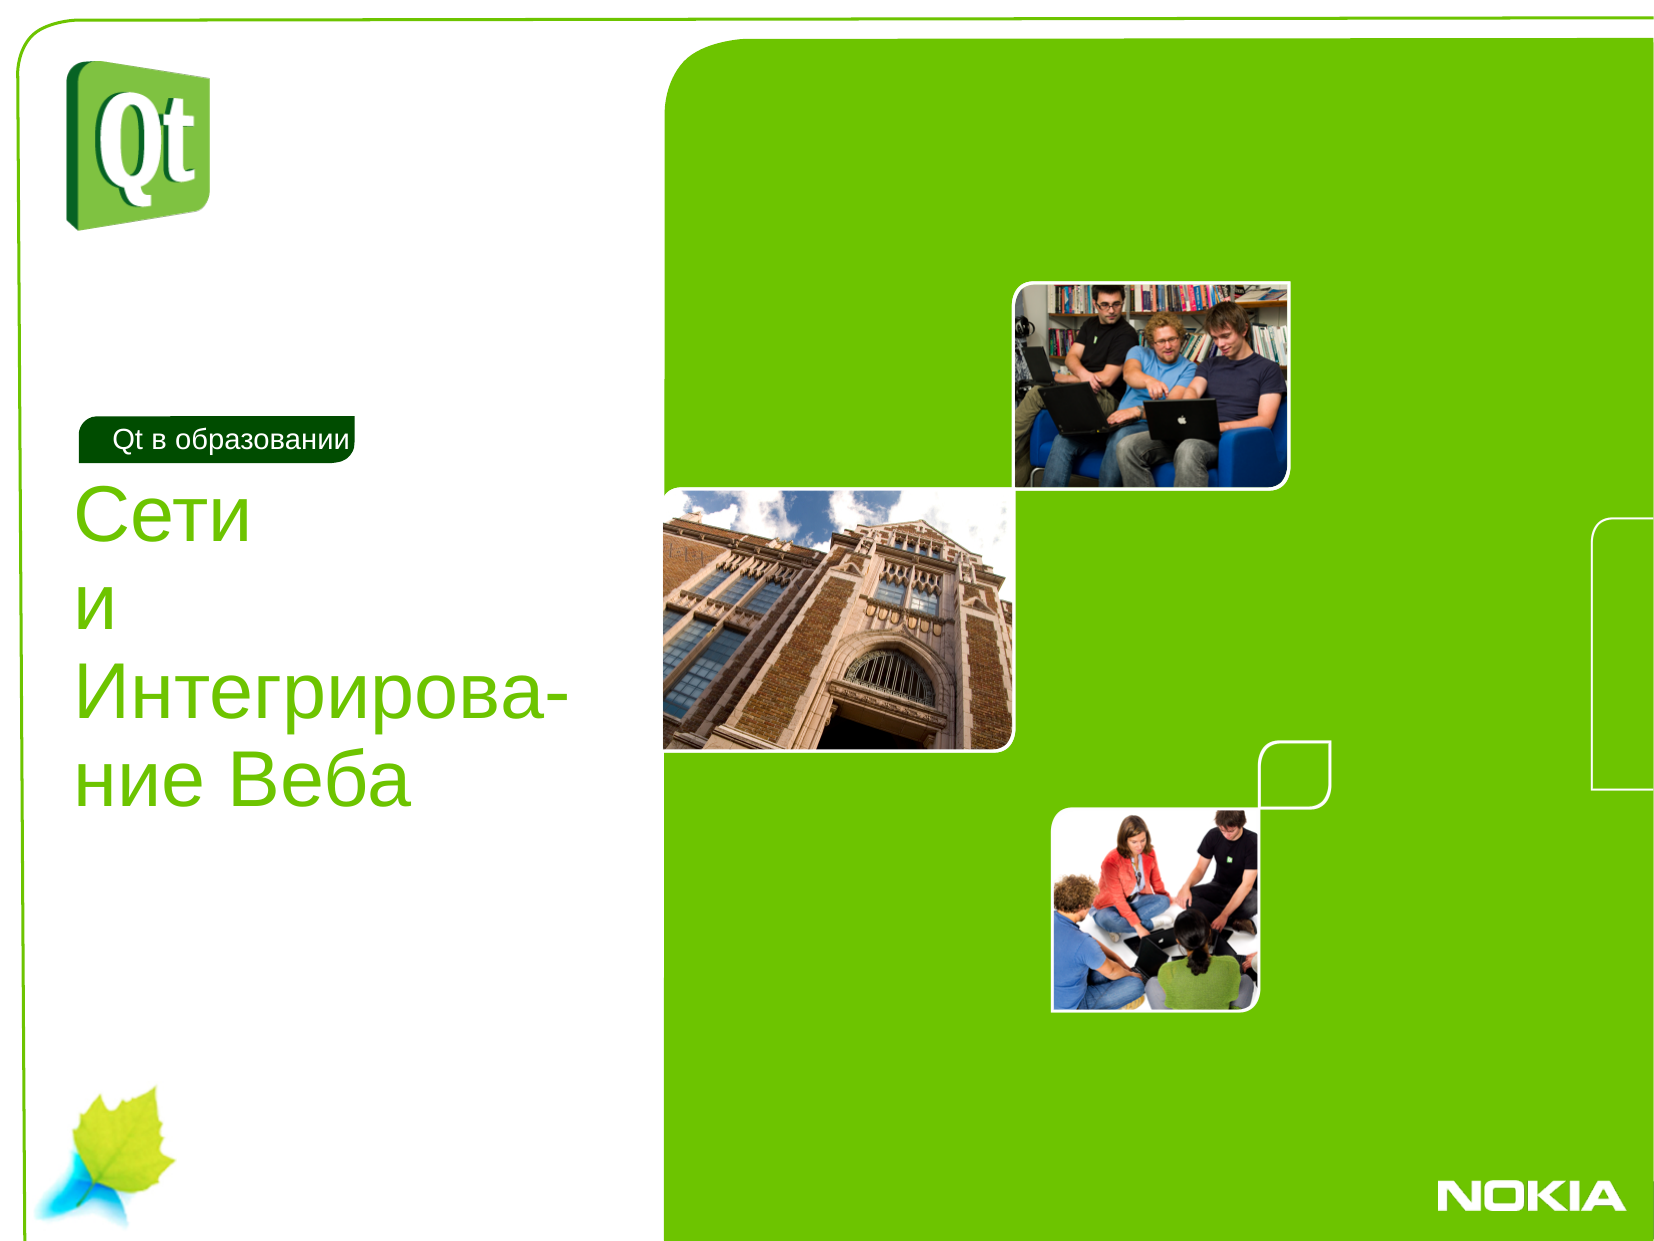

.
Qt в образовании
Сети
и
Интегрирова-
ние Веба